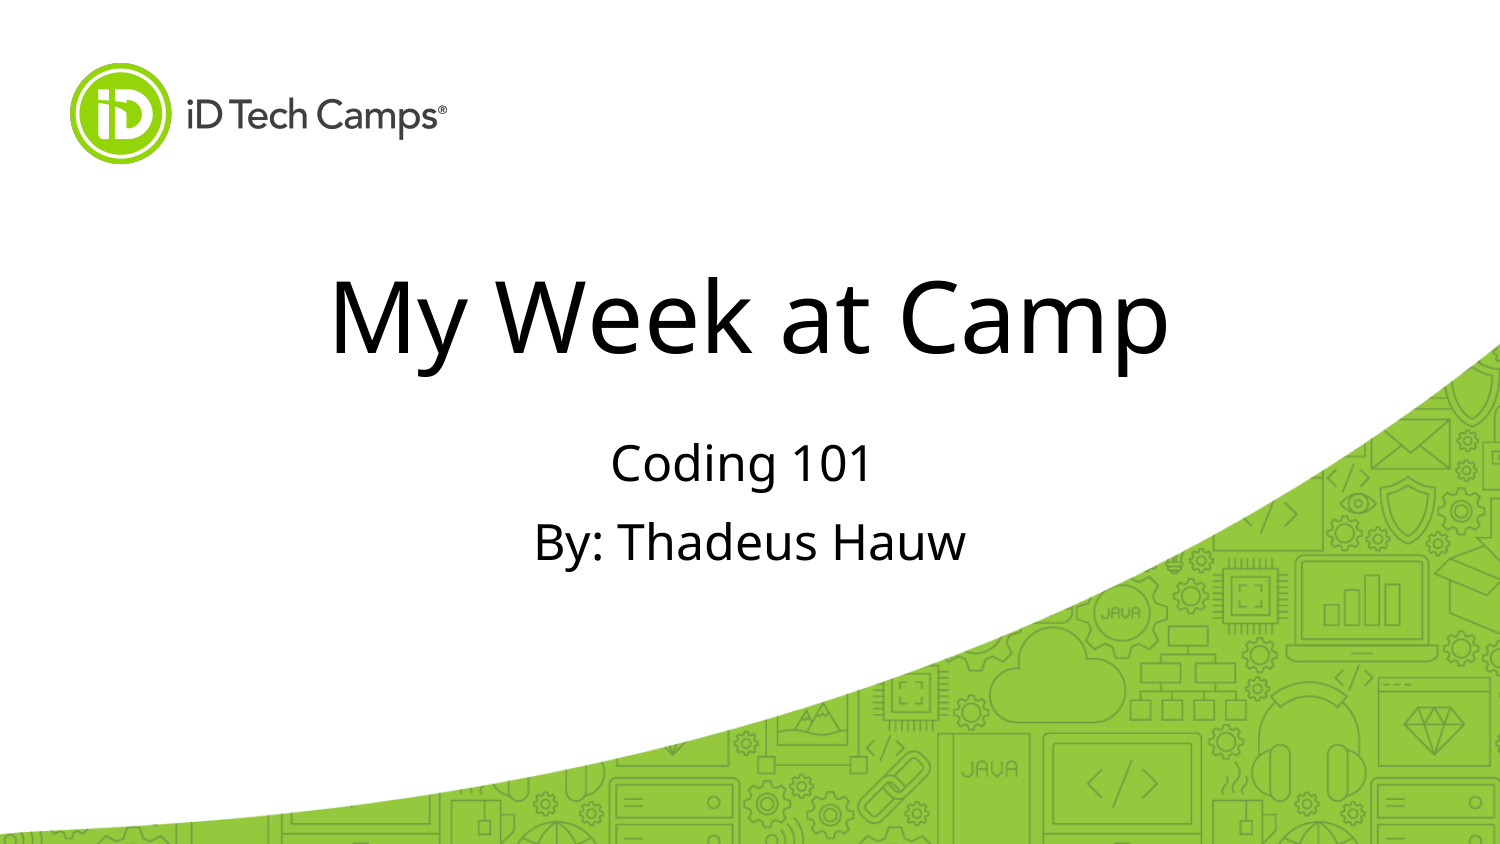

My Week at Camp
Coding 101
By: Thadeus Hauw